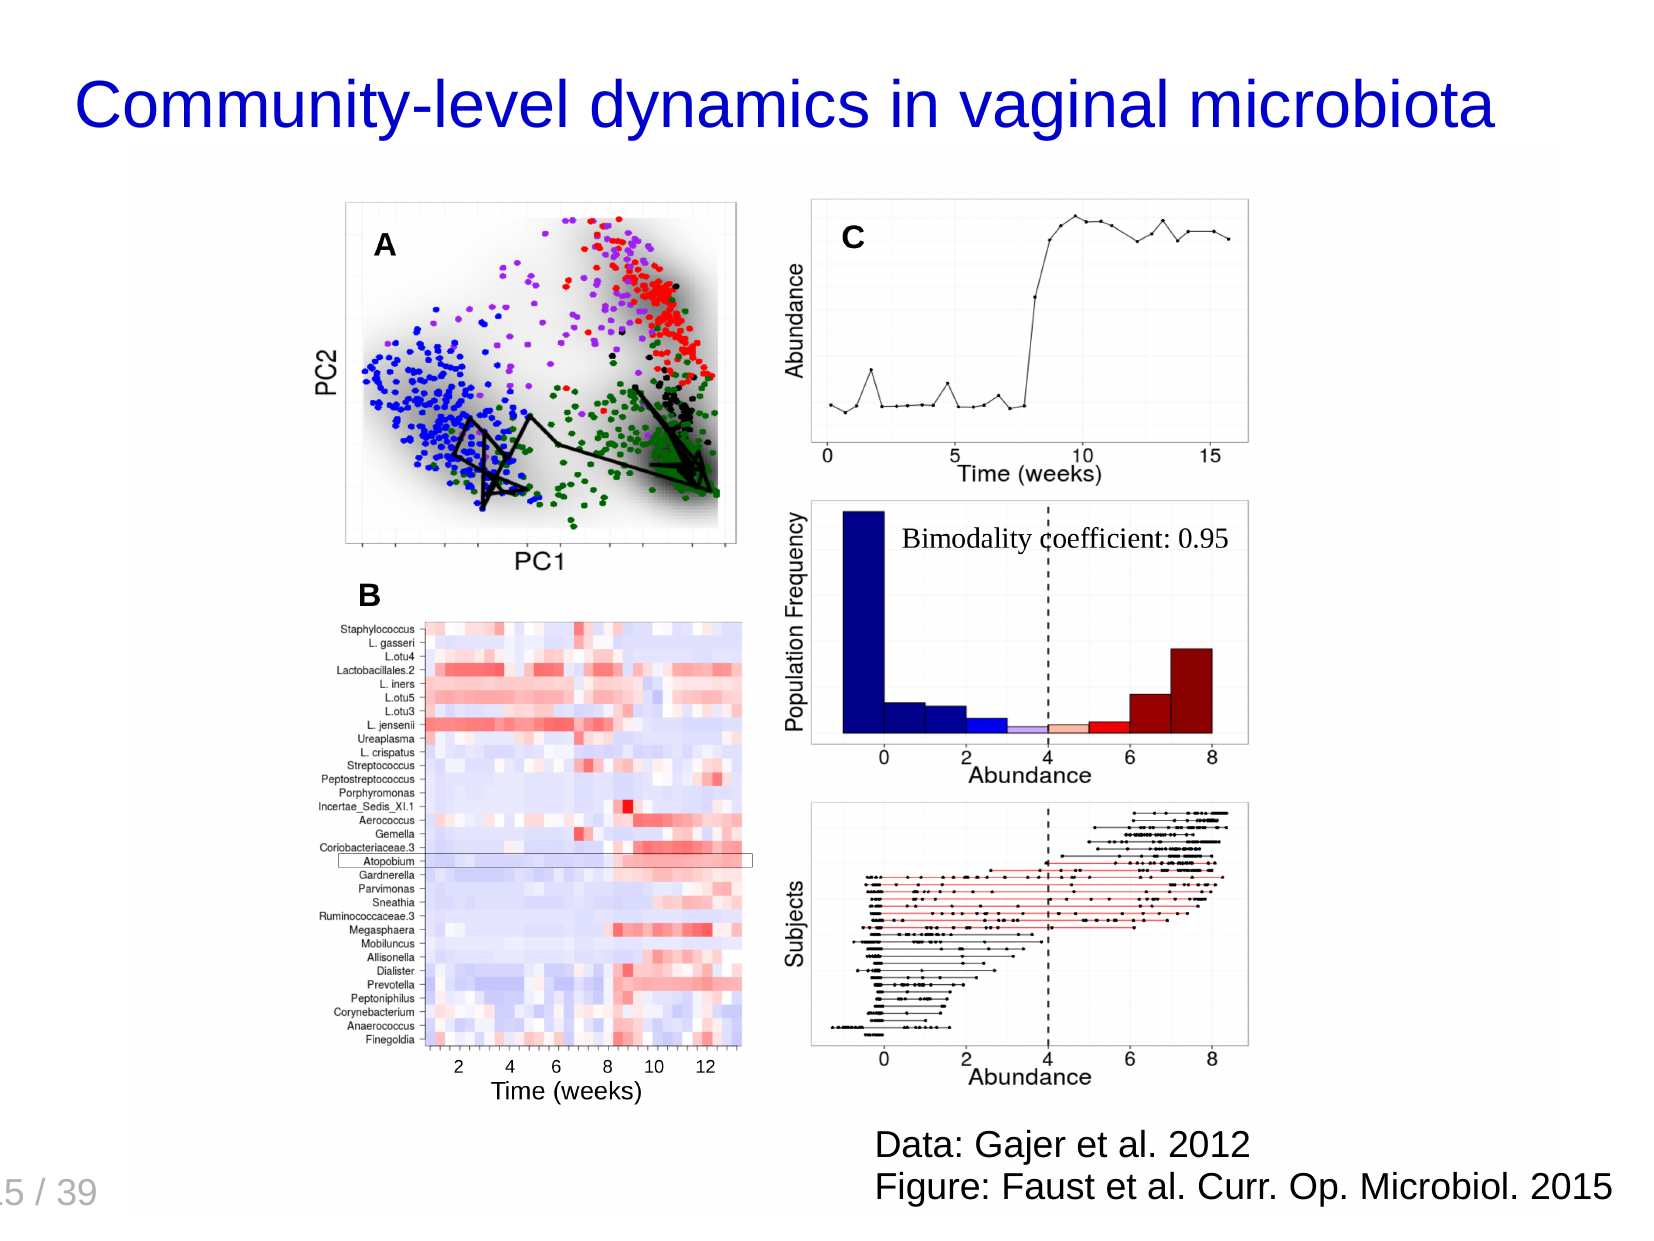

Community-level dynamics in vaginal microbiota
Data: Gajer et al. 2012
Figure: Faust et al. Curr. Op. Microbiol. 2015